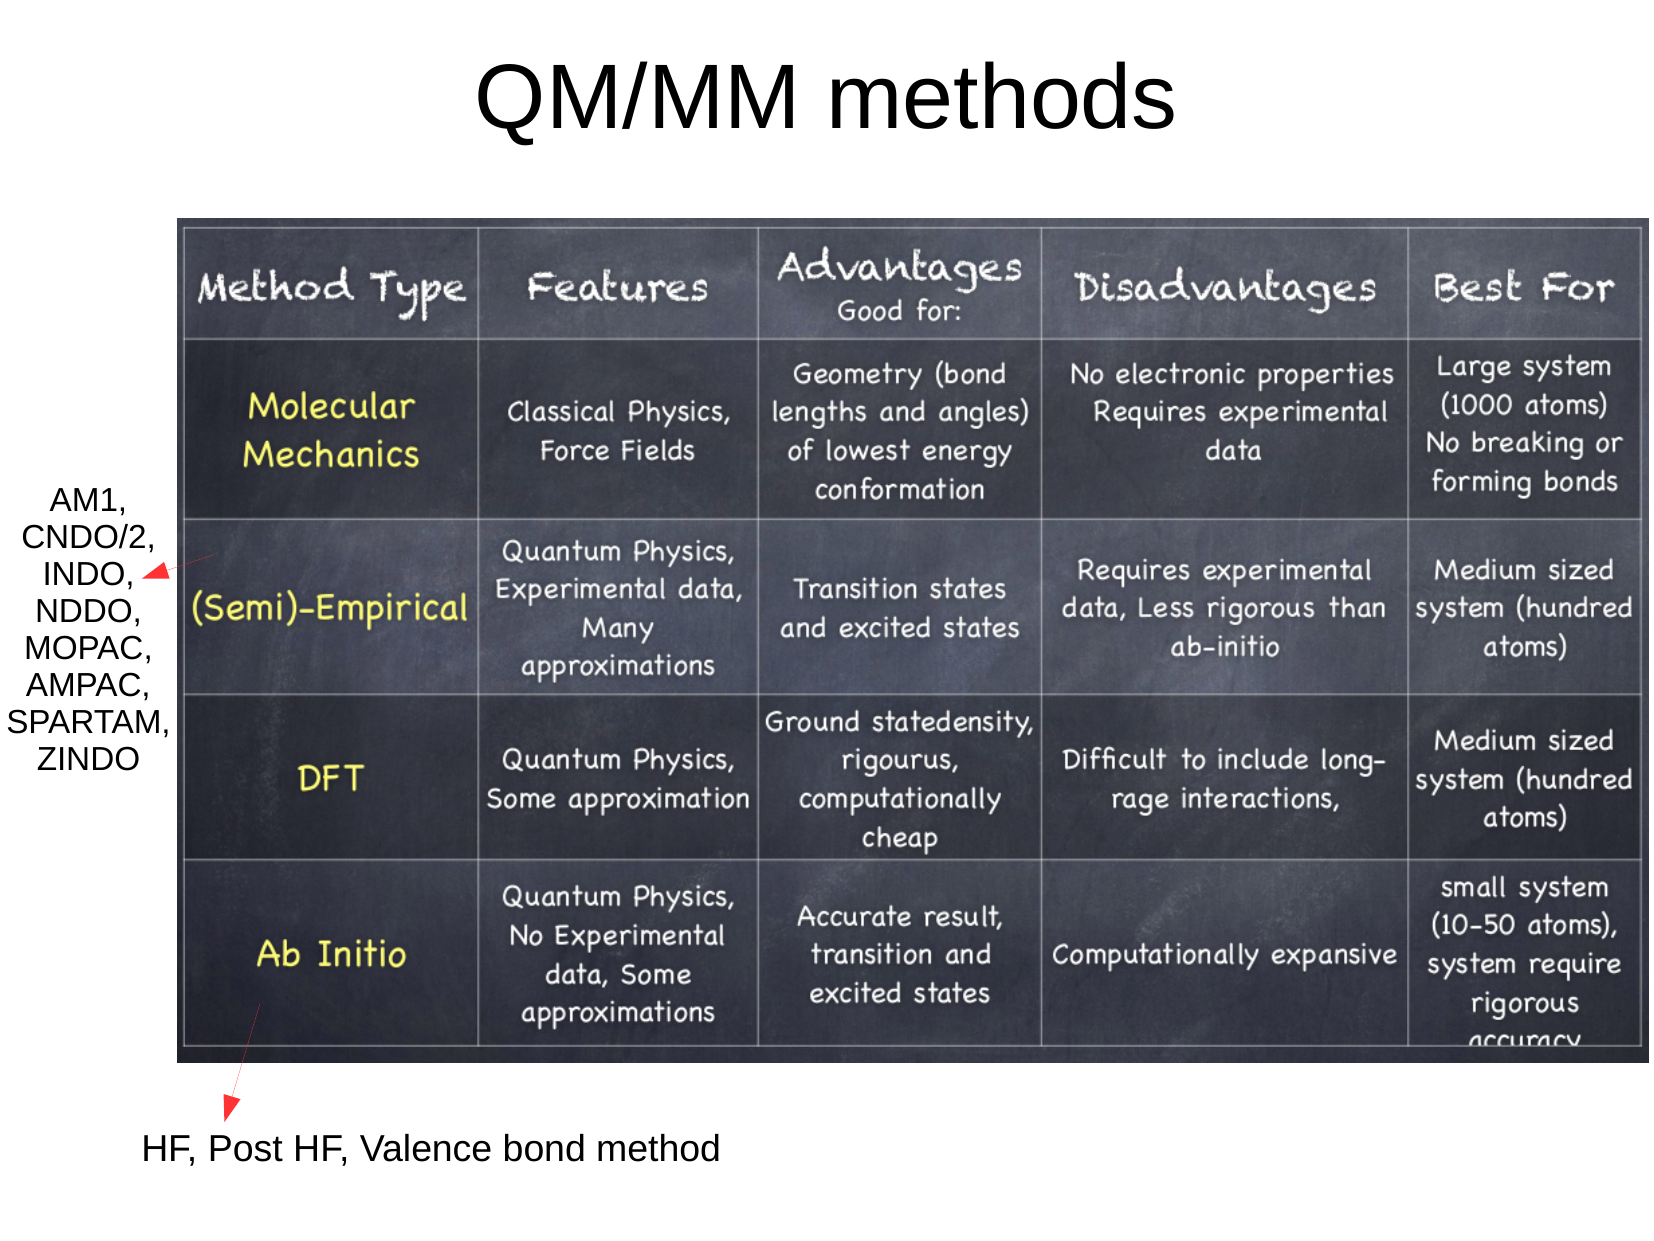

QM/MM methods
AM1,
CNDO/2,
INDO,
NDDO,
MOPAC,
AMPAC,
SPARTAM,
ZINDO
# HF, Post HF, Valence bond method